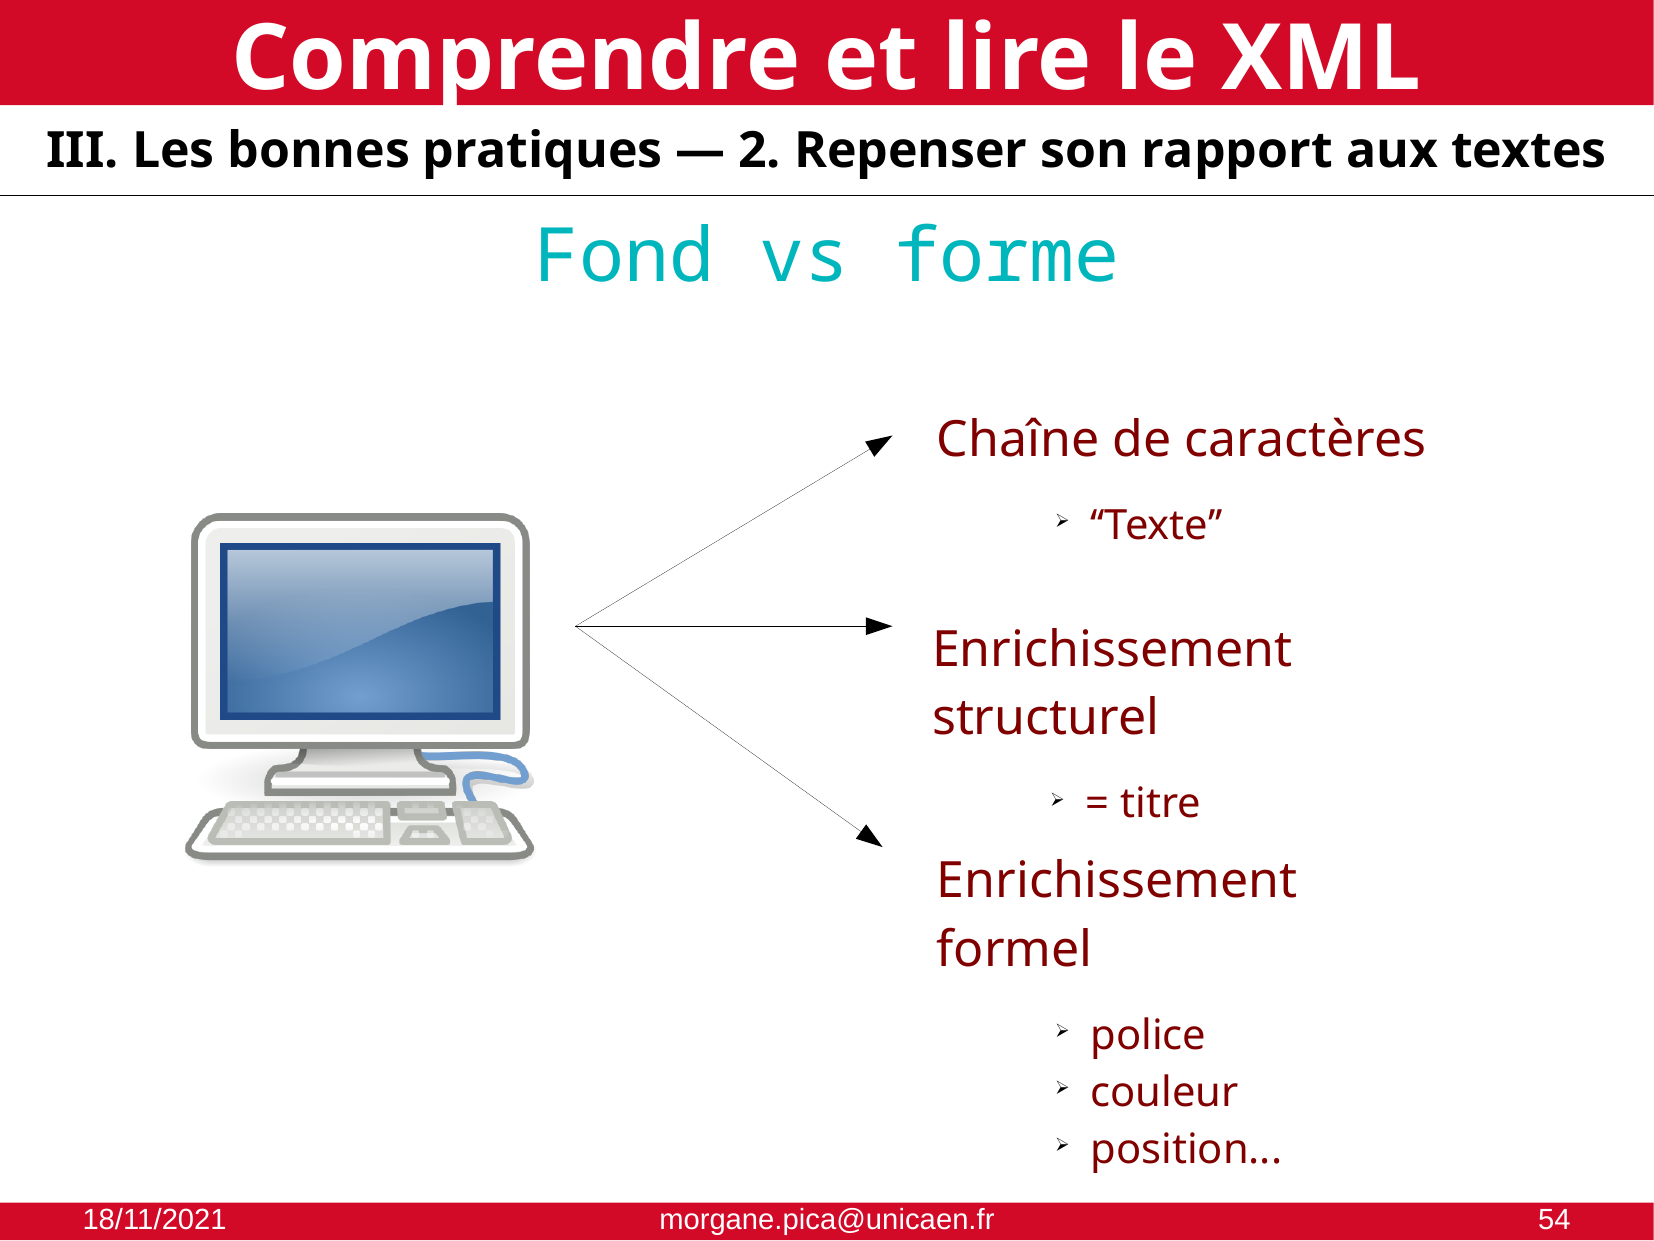

# Comprendre et lire le XML
III. Les bonnes pratiques — 2. Repenser son rapport aux textes
Fond vs forme
Chaîne de caractères
‘‘Texte’’
Enrichissement structurel
= titre
Enrichissement formel
police
couleur
position...
18/11/2021
morgane.pica@unicaen.fr
54